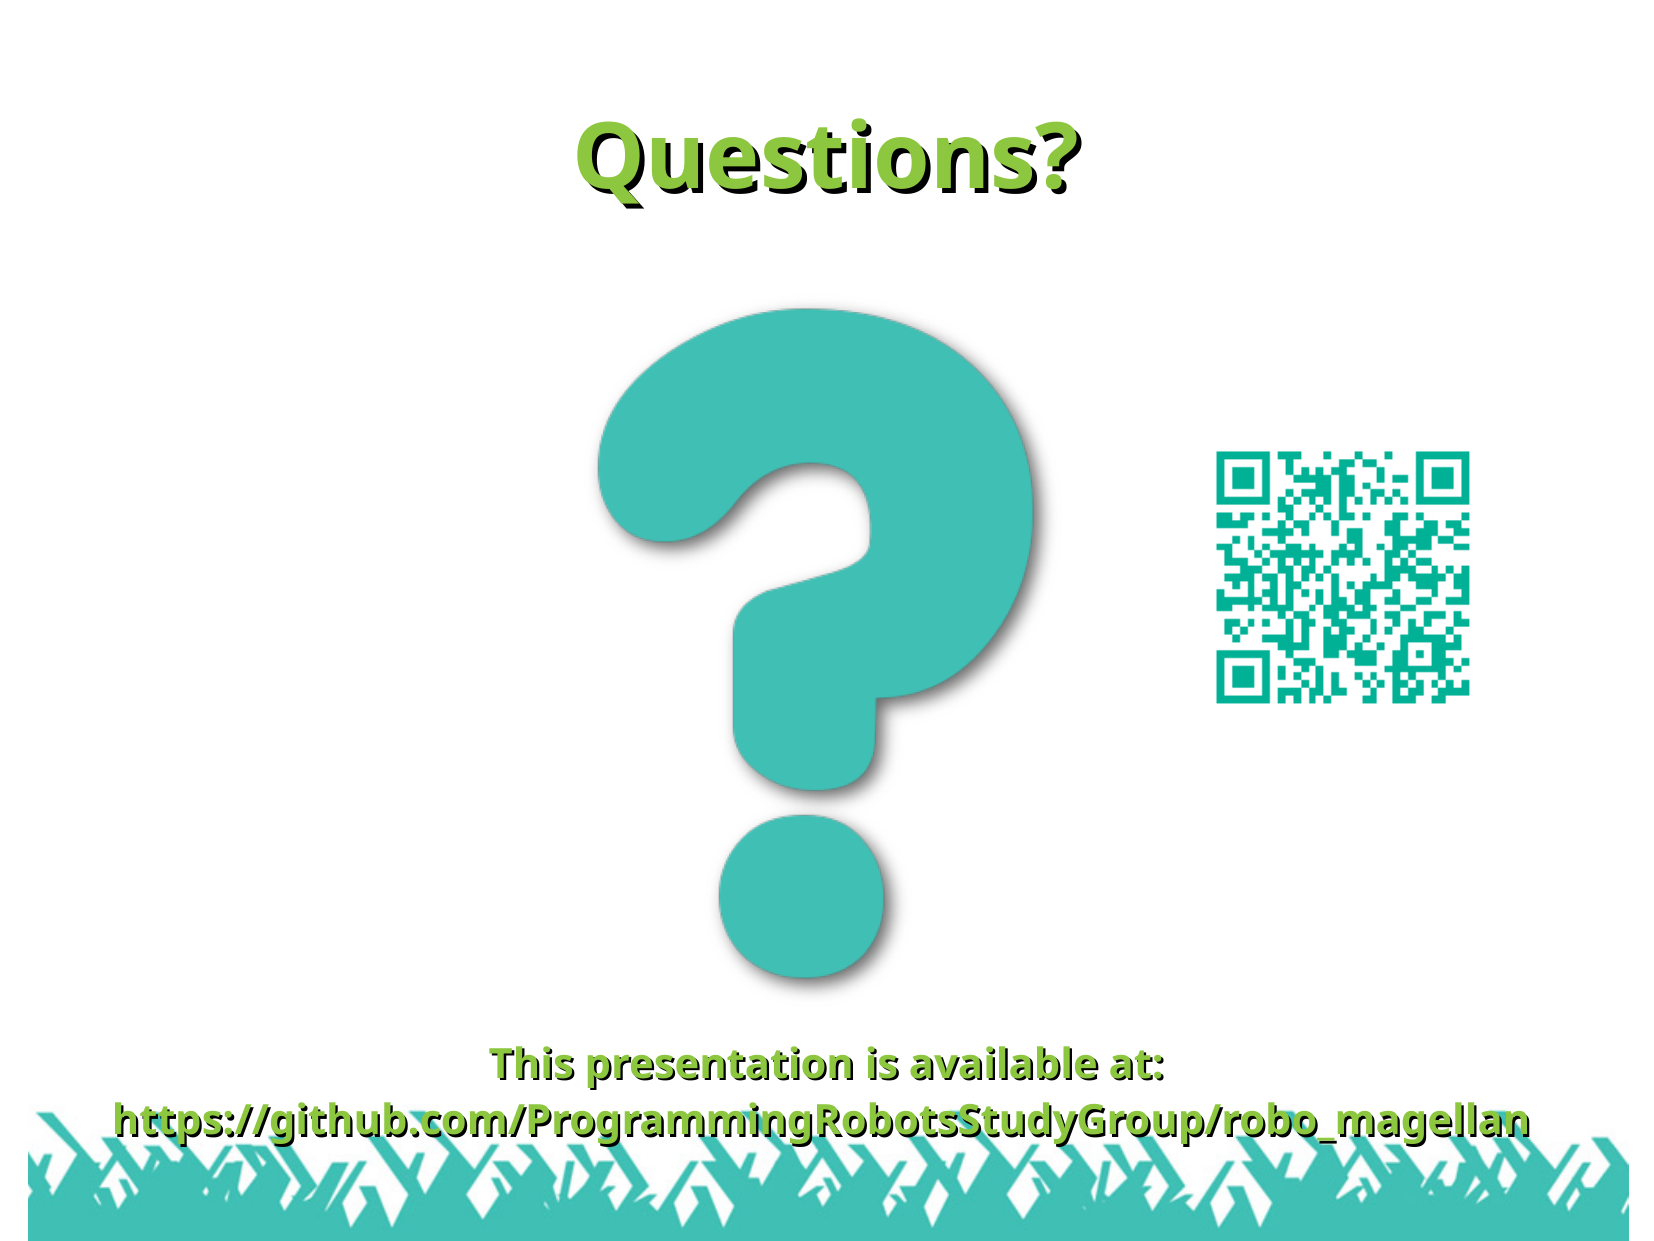

# Questions?
This presentation is available at:
https://github.com/ProgrammingRobotsStudyGroup/robo_magellan